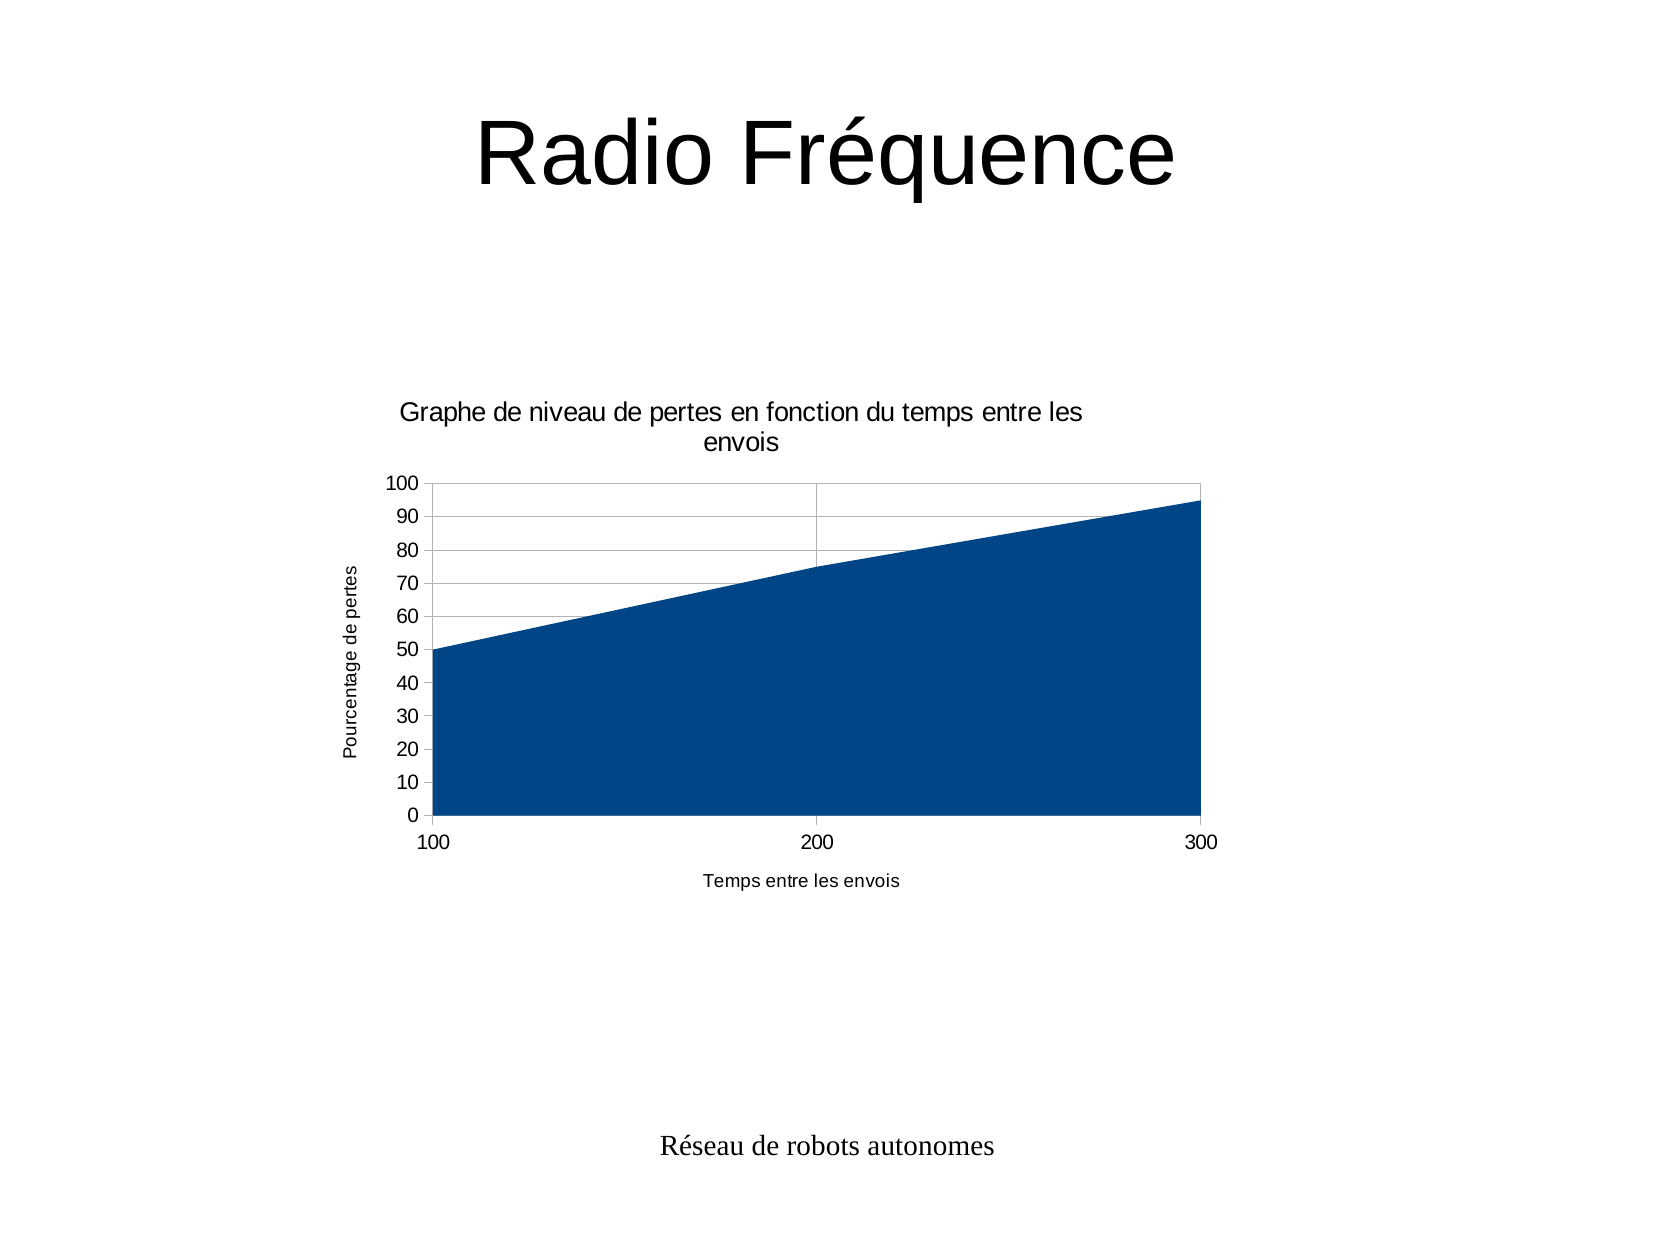

# Radio Fréquence
### Chart: Graphe de niveau de pertes en fonction du temps entre les envois
| Category | Column B |
|---|---|
| 100 | 50.0 |
| 200 | 75.0 |
| 300 | 95.0 |